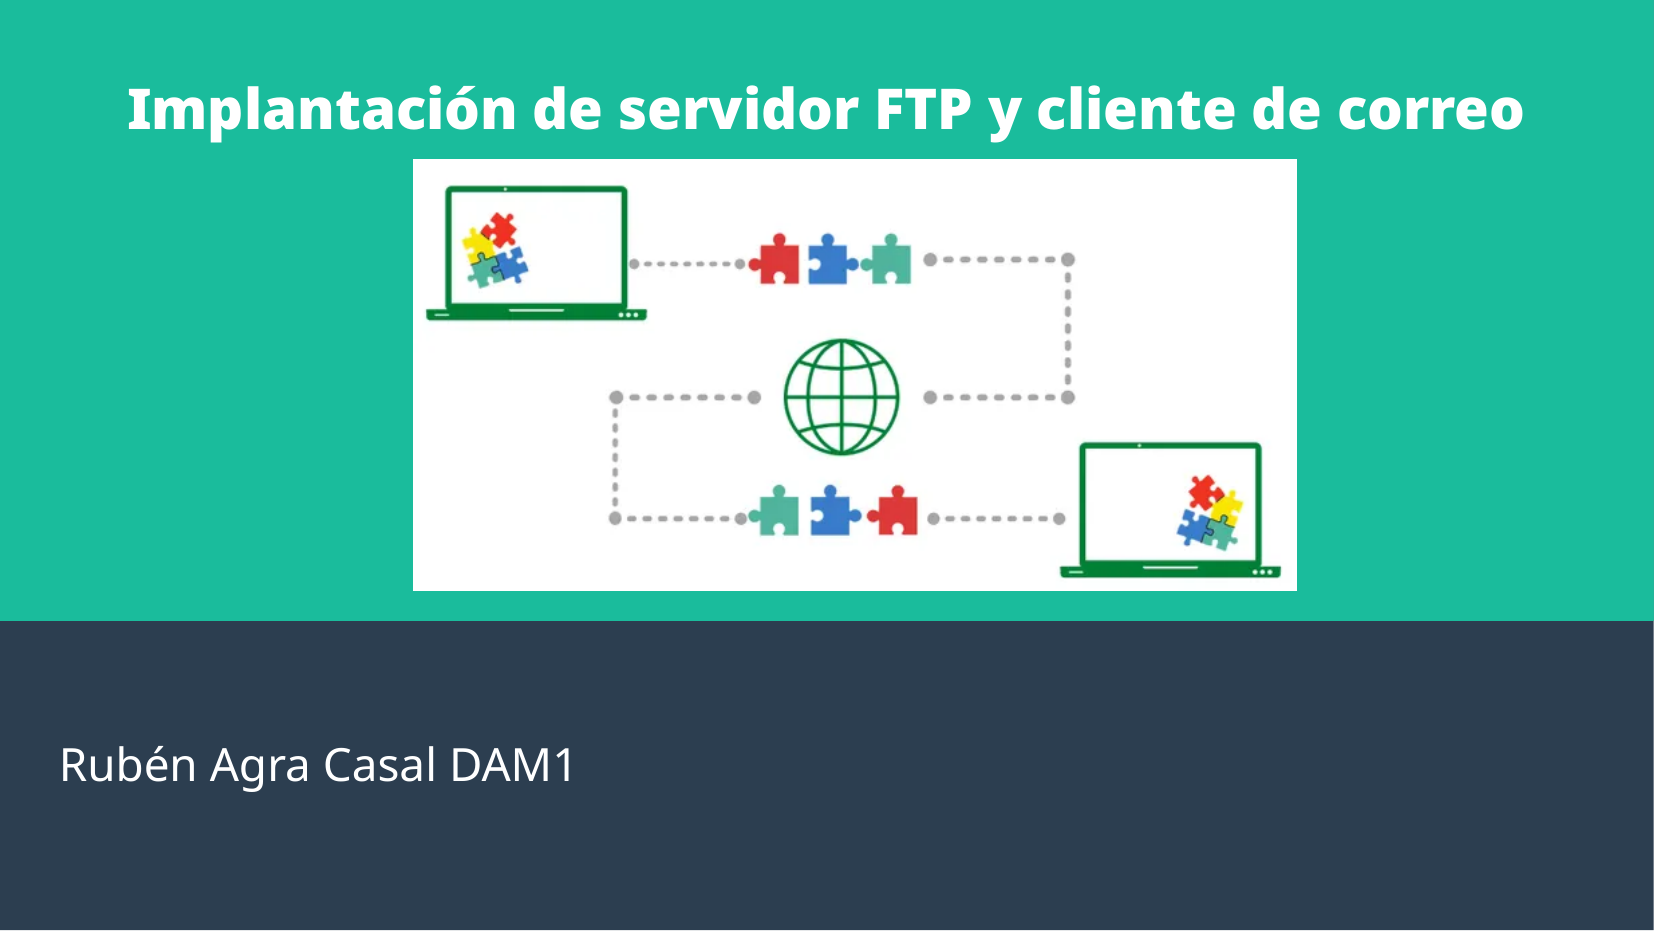

# Implantación de servidor FTP y cliente de correo
Rubén Agra Casal DAM1